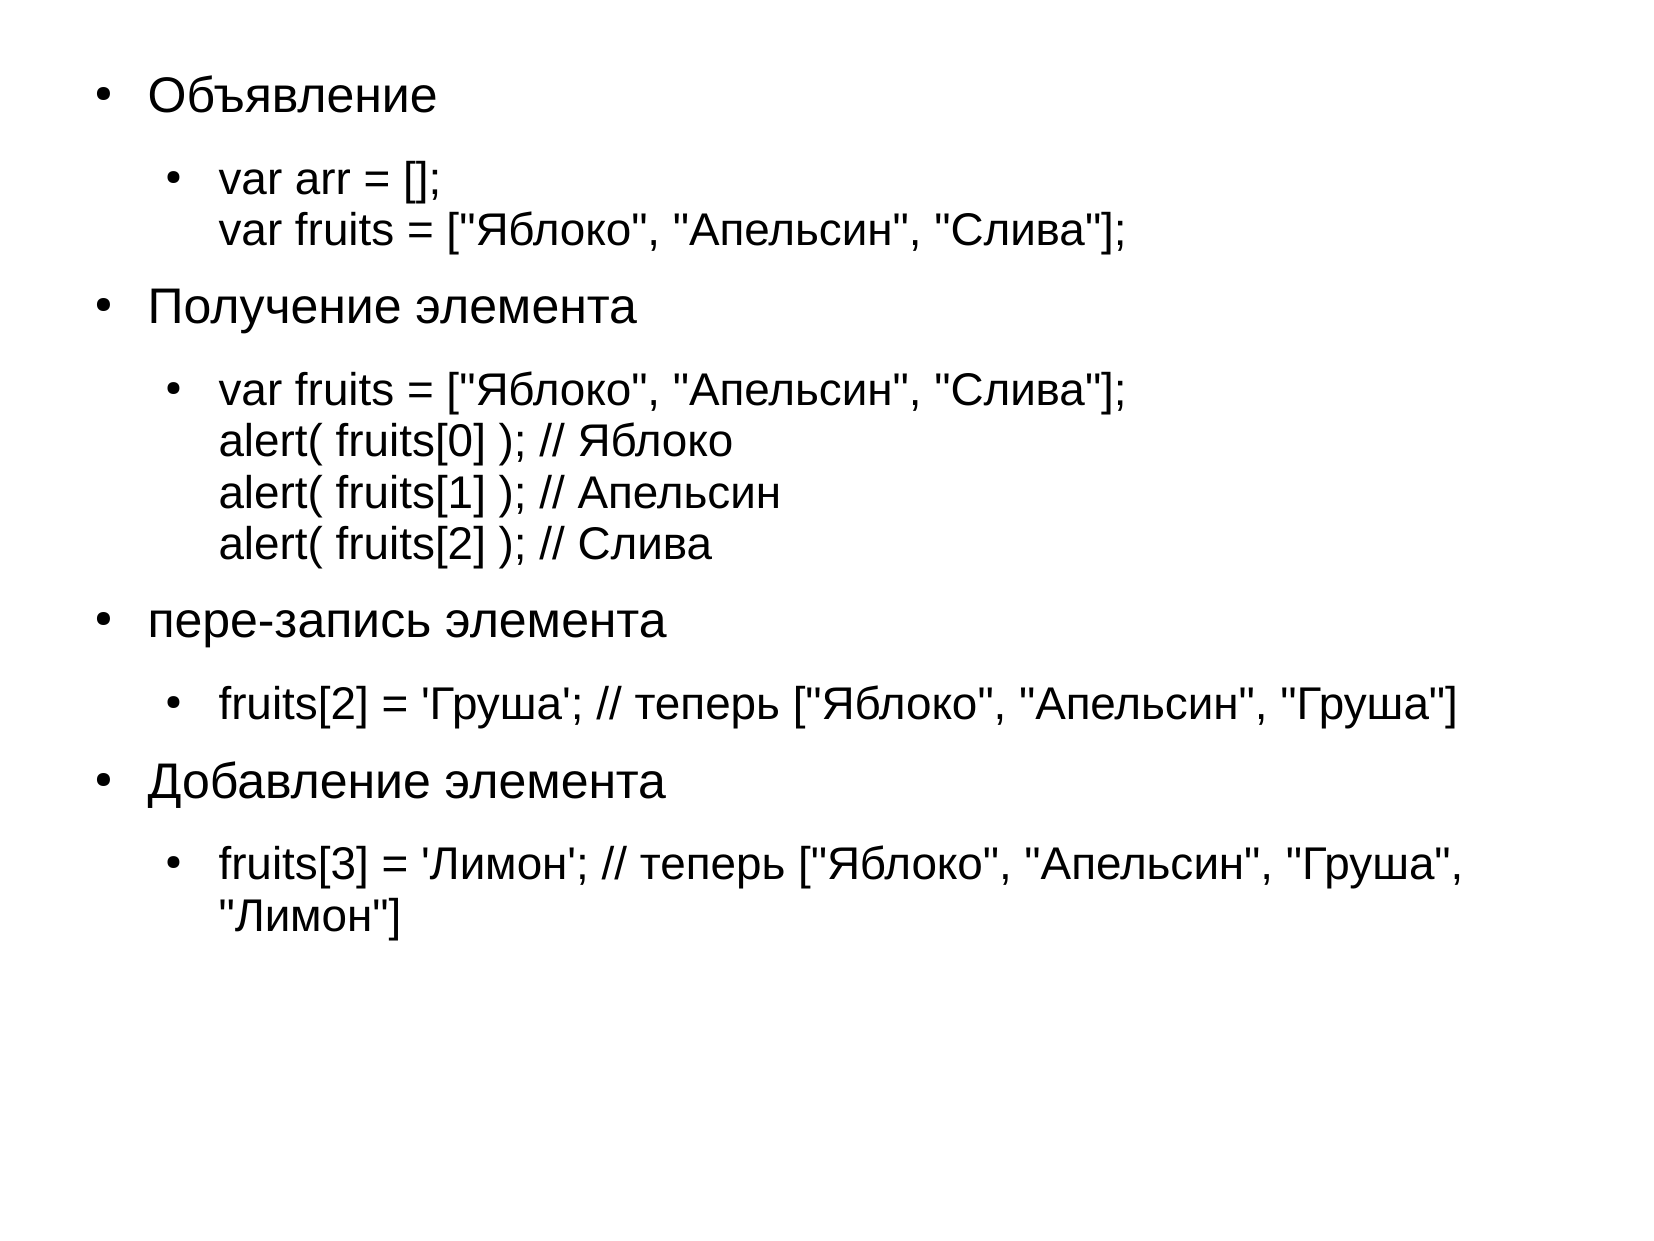

# Объявление
var arr = [];
var fruits = ["Яблоко", "Апельсин", "Слива"];
Получение элемента
var fruits = ["Яблоко", "Апельсин", "Слива"];
alert( fruits[0] ); // Яблоко
alert( fruits[1] ); // Апельсин
alert( fruits[2] ); // Слива
пере-запись элемента
fruits[2] = 'Груша'; // теперь ["Яблоко", "Апельсин", "Груша"]
Добавление элемента
fruits[3] = 'Лимон'; // теперь ["Яблоко", "Апельсин", "Груша", "Лимон"]